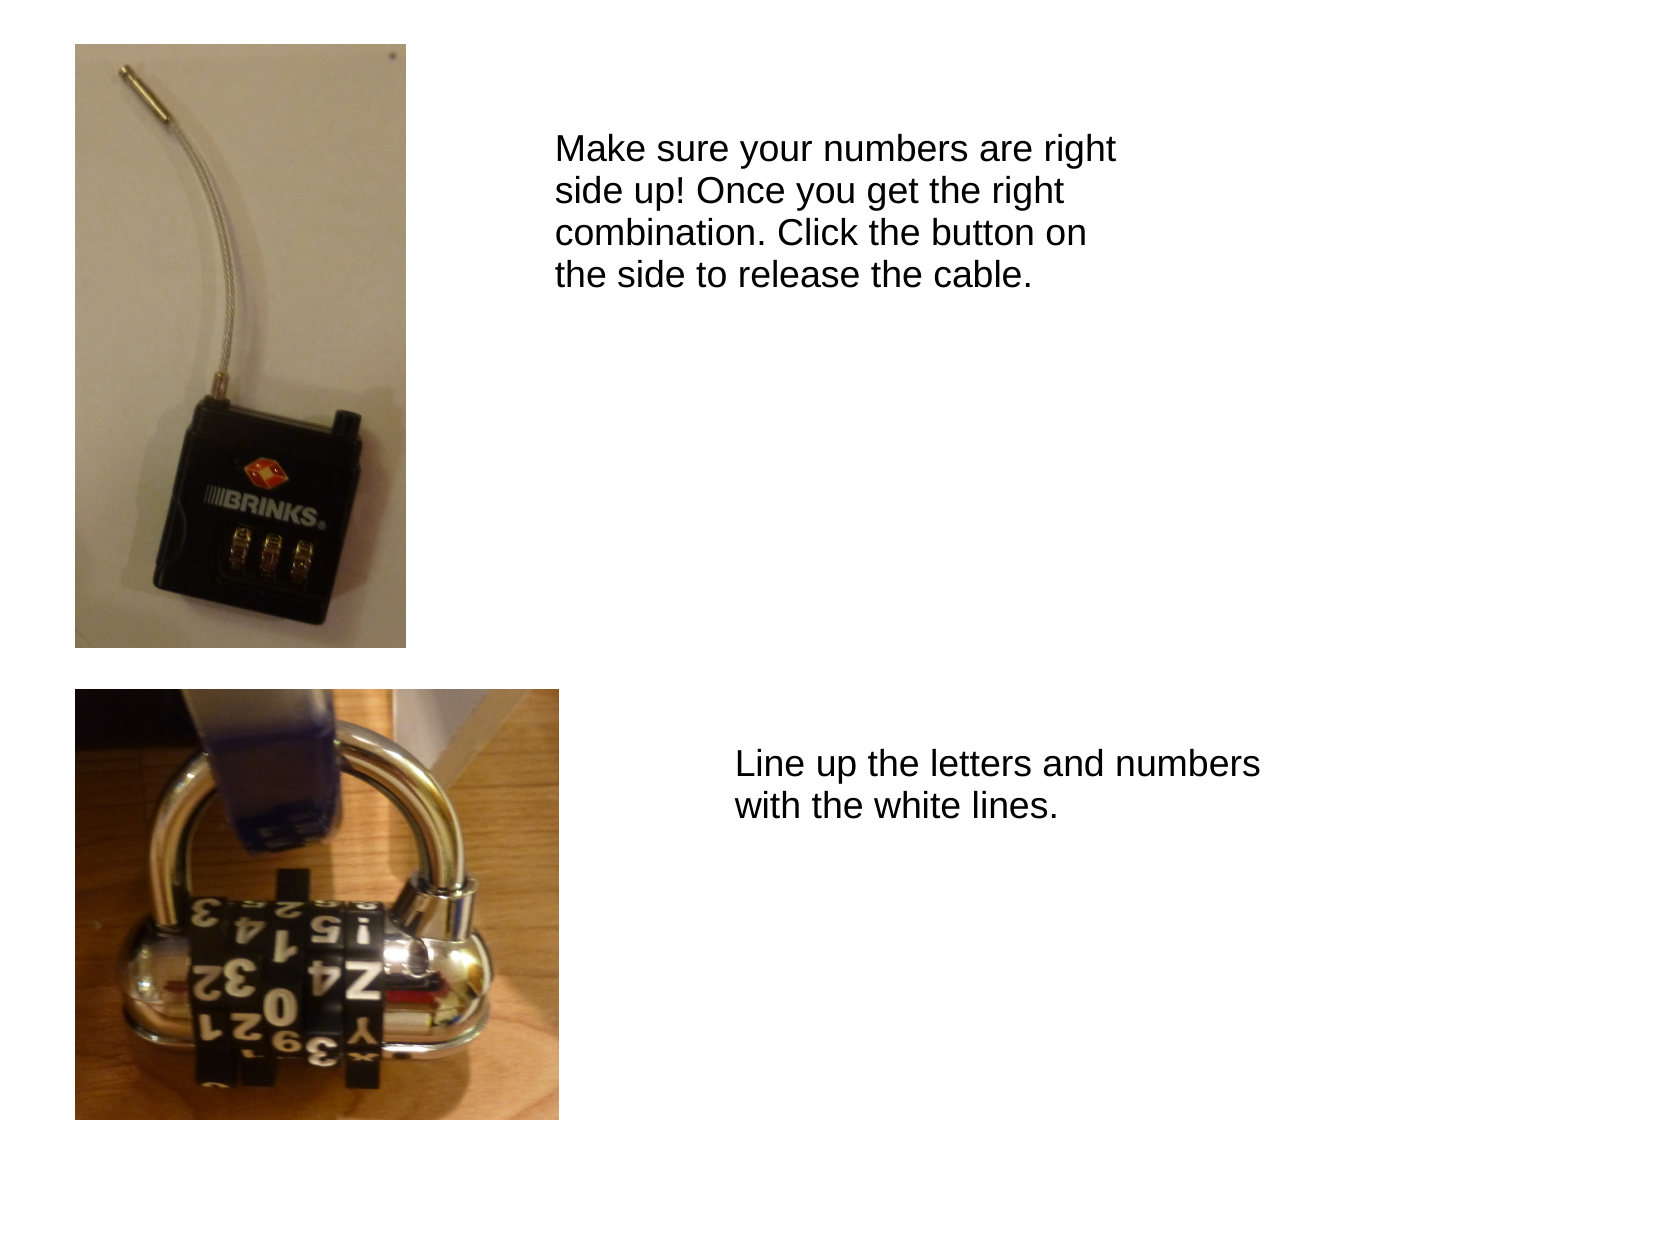

Make sure your numbers are right side up! Once you get the right combination. Click the button on the side to release the cable.
Line up the letters and numbers with the white lines.